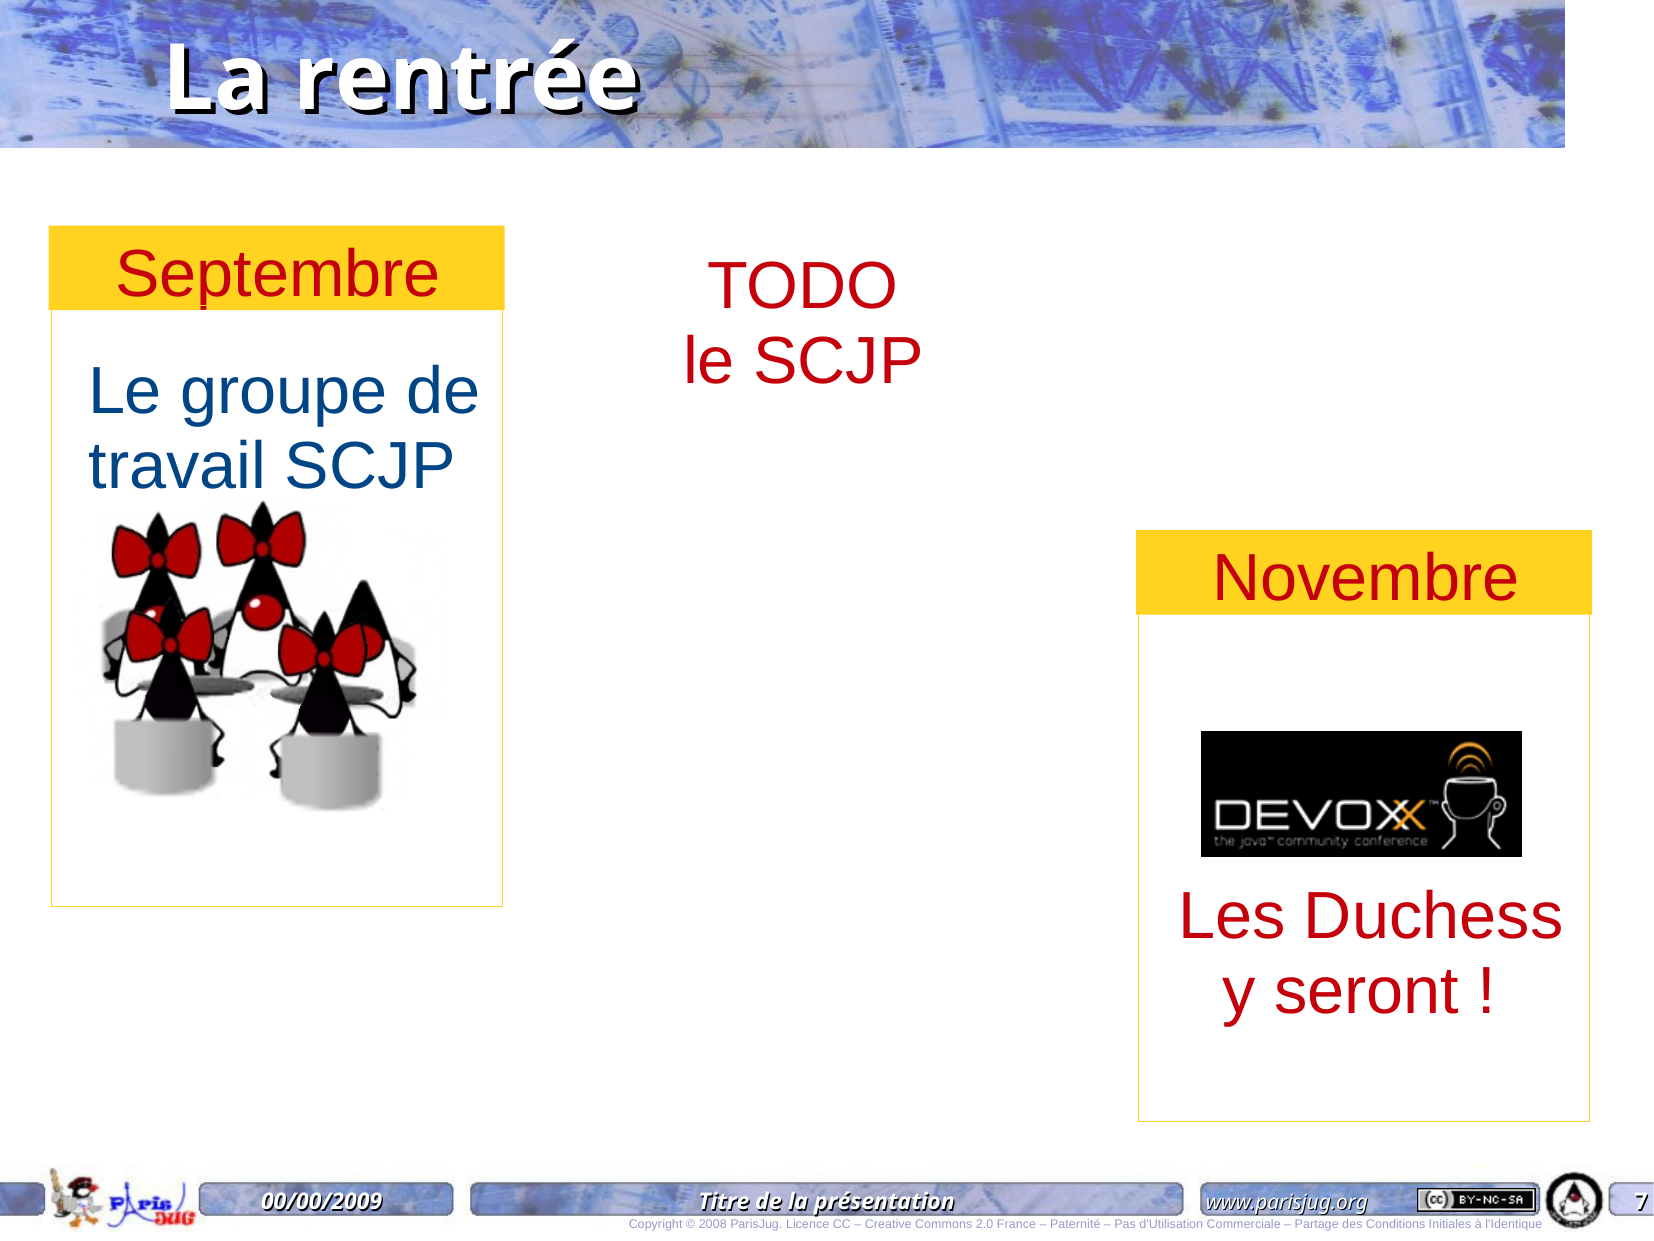

# La rentrée
Septembre
TODO
le SCJP
Le groupe de travail SCJP
Novembre
Les Duchess y seront !
00/00/2009
Titre de la présentation
7